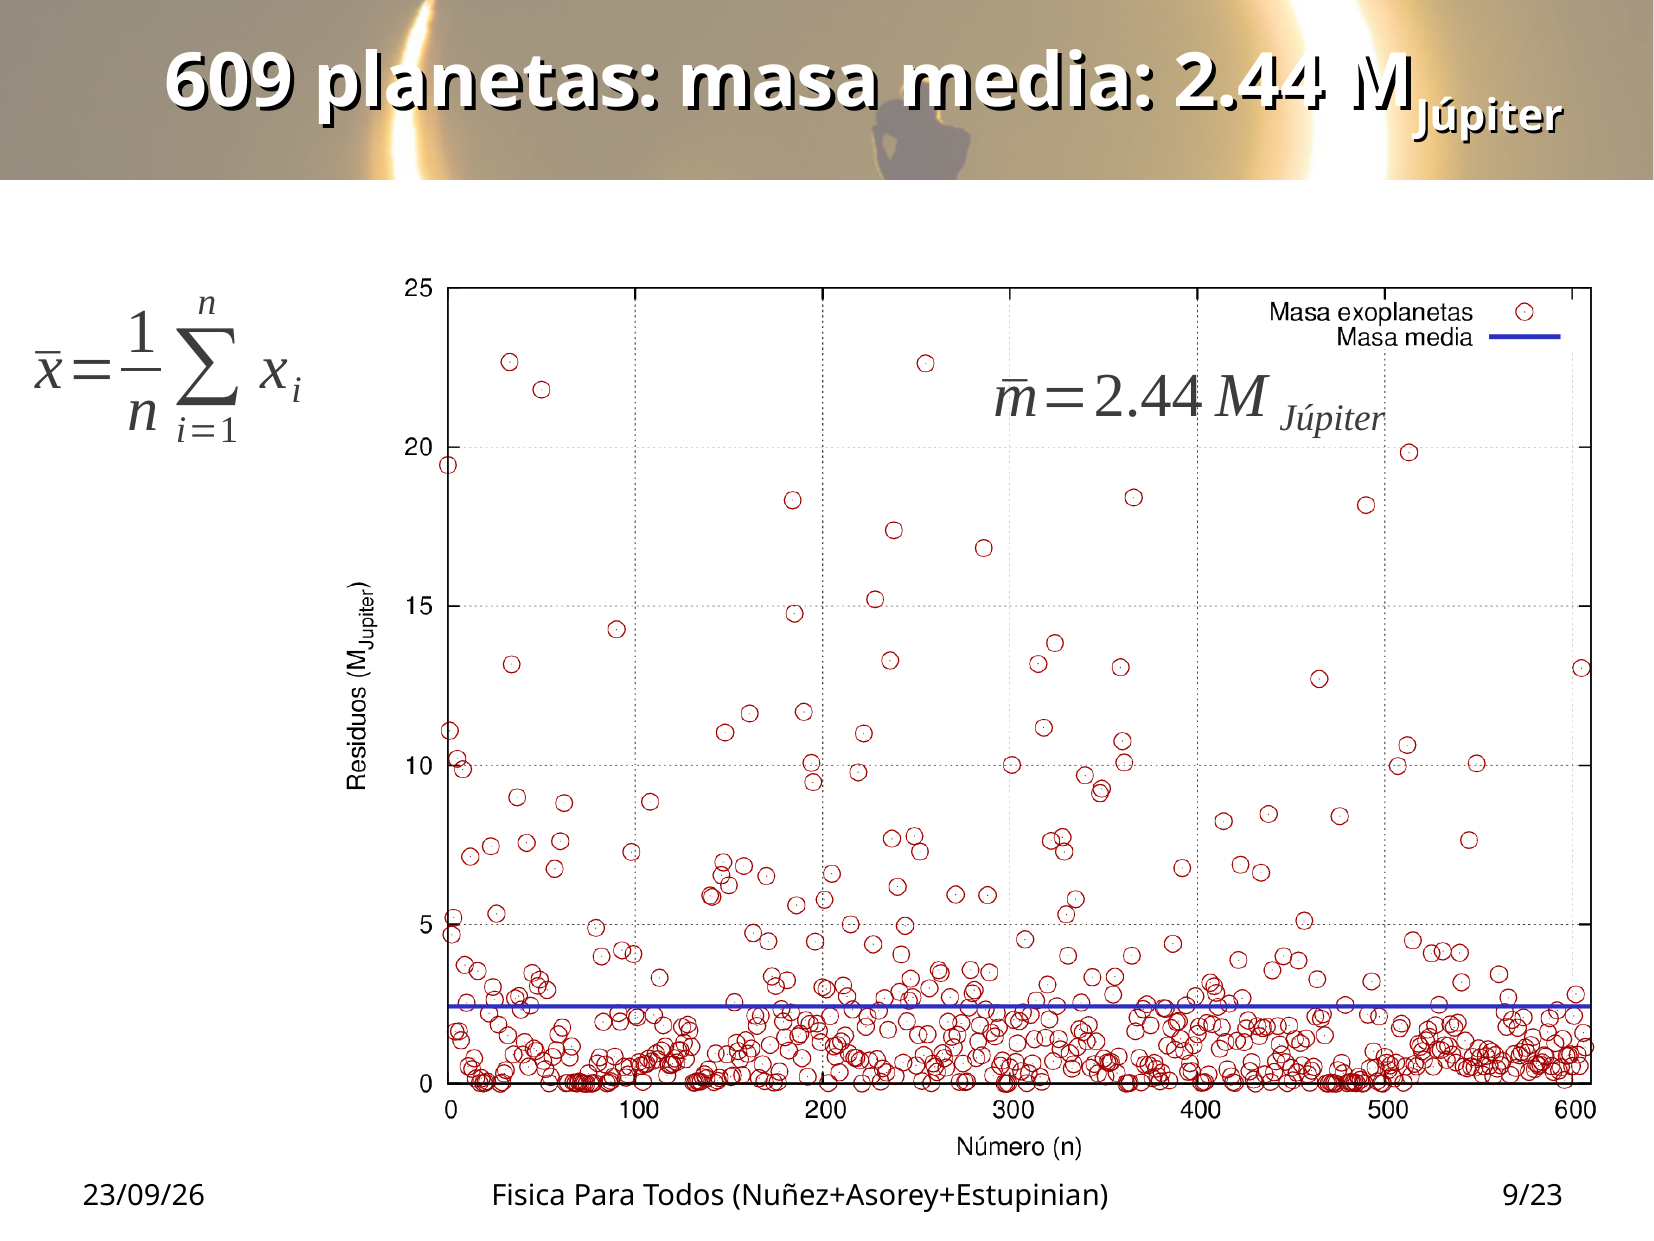

# 609 planetas: masa media: 2.44 MJúpiter
Fisica Para Todos (Nuñez+Asorey+Estupinian)
9